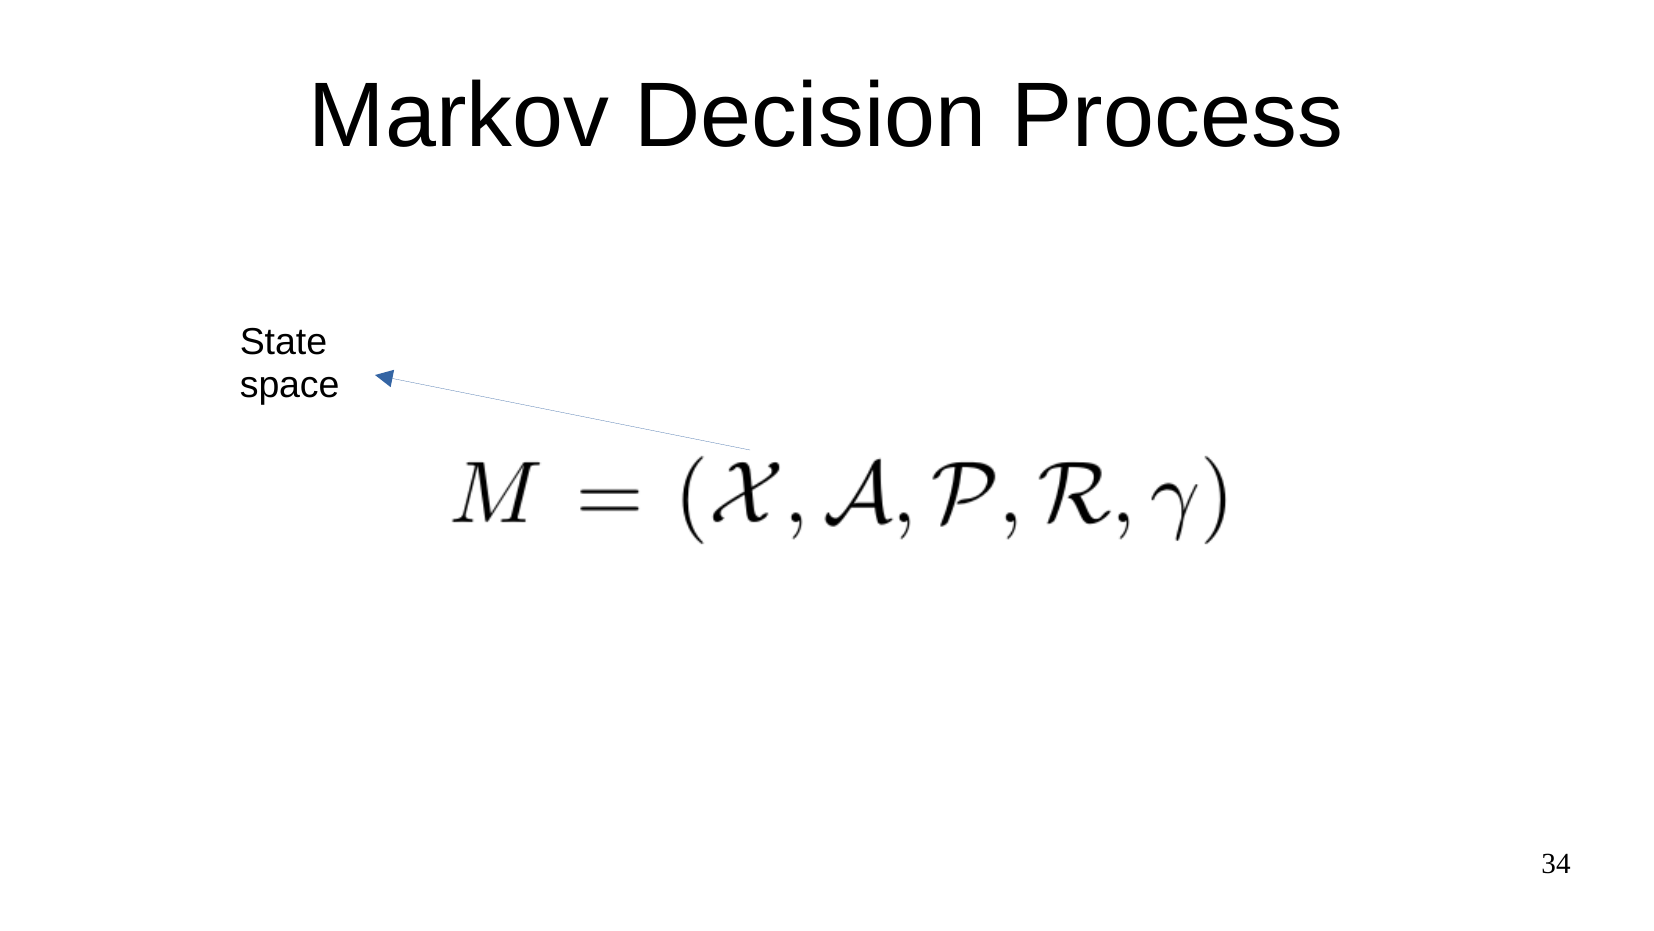

# Markov Decision Process
State space
34